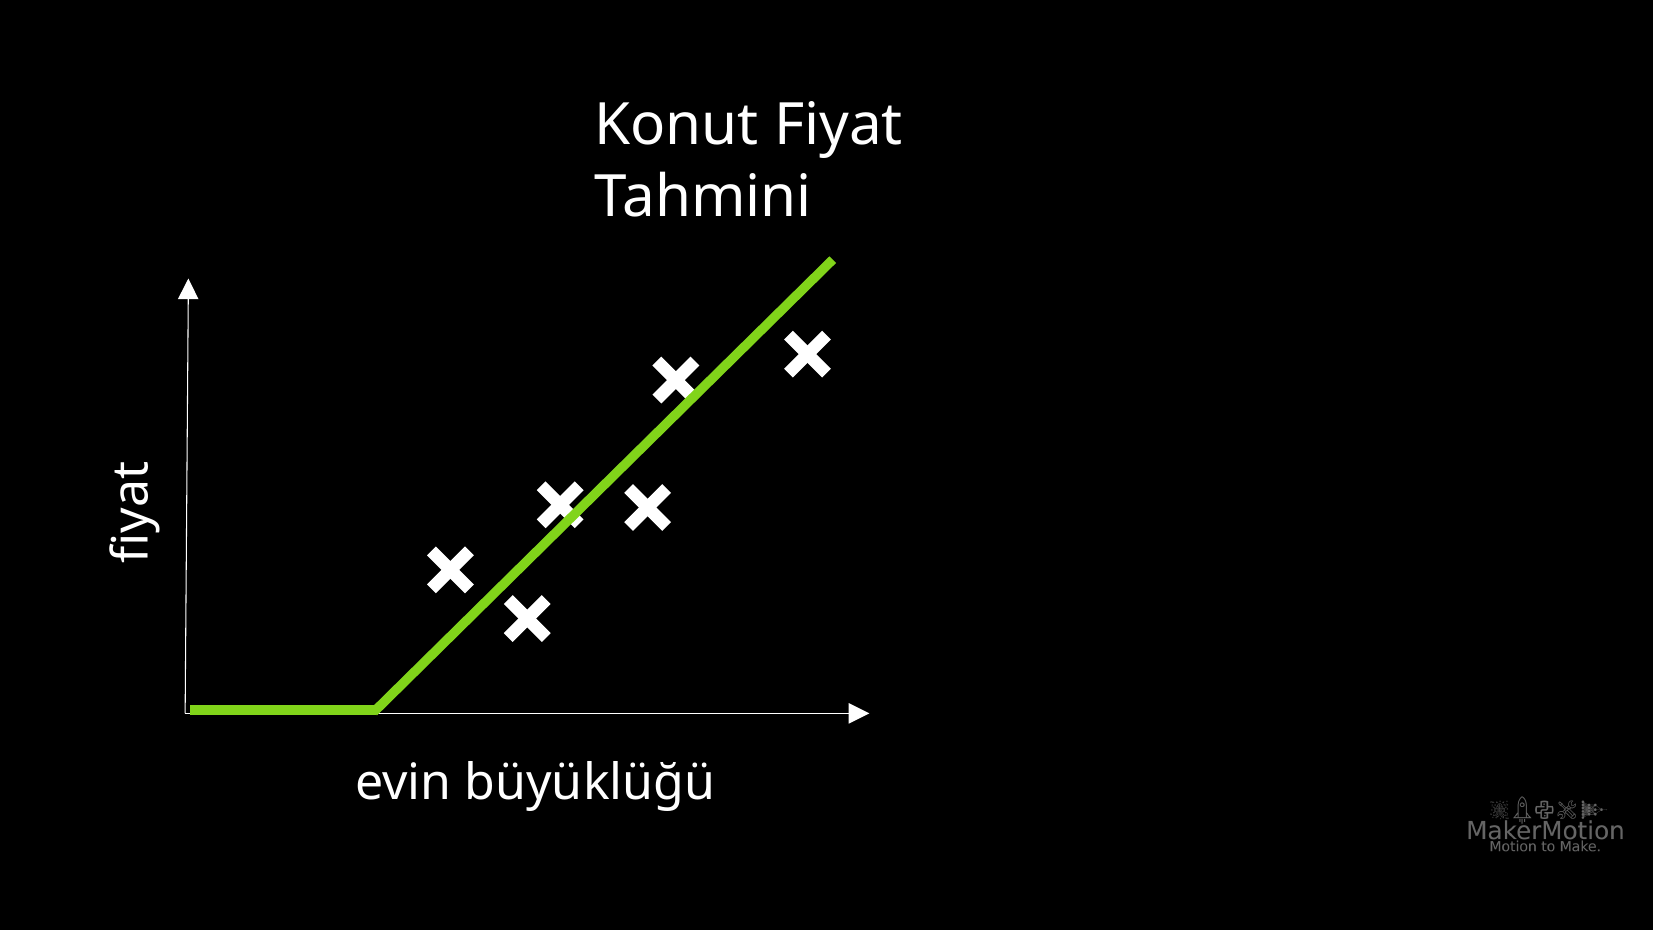

# Konut Fiyat Tahmini
fiyat
evin büyüklüğü